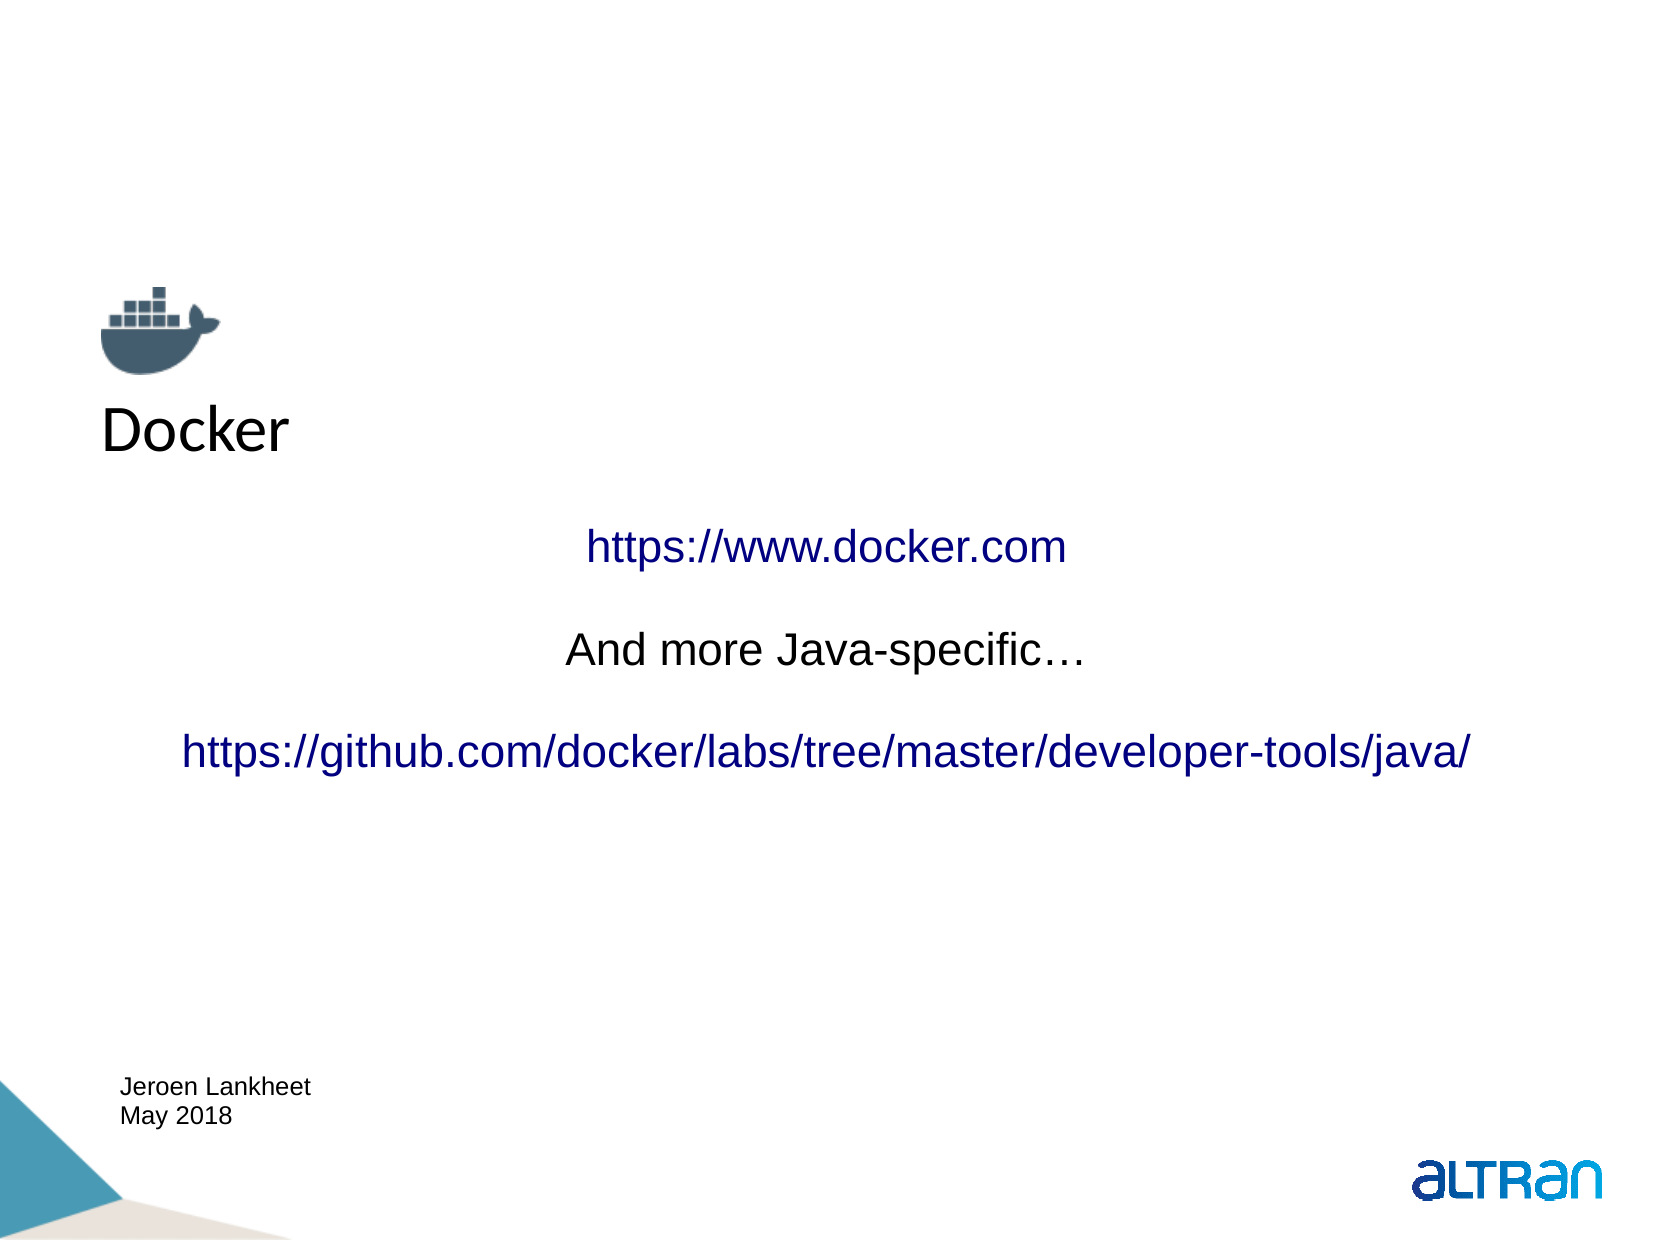

# Docker
https://www.docker.com
And more Java-specific…
https://github.com/docker/labs/tree/master/developer-tools/java/
Jeroen Lankheet
May 2018